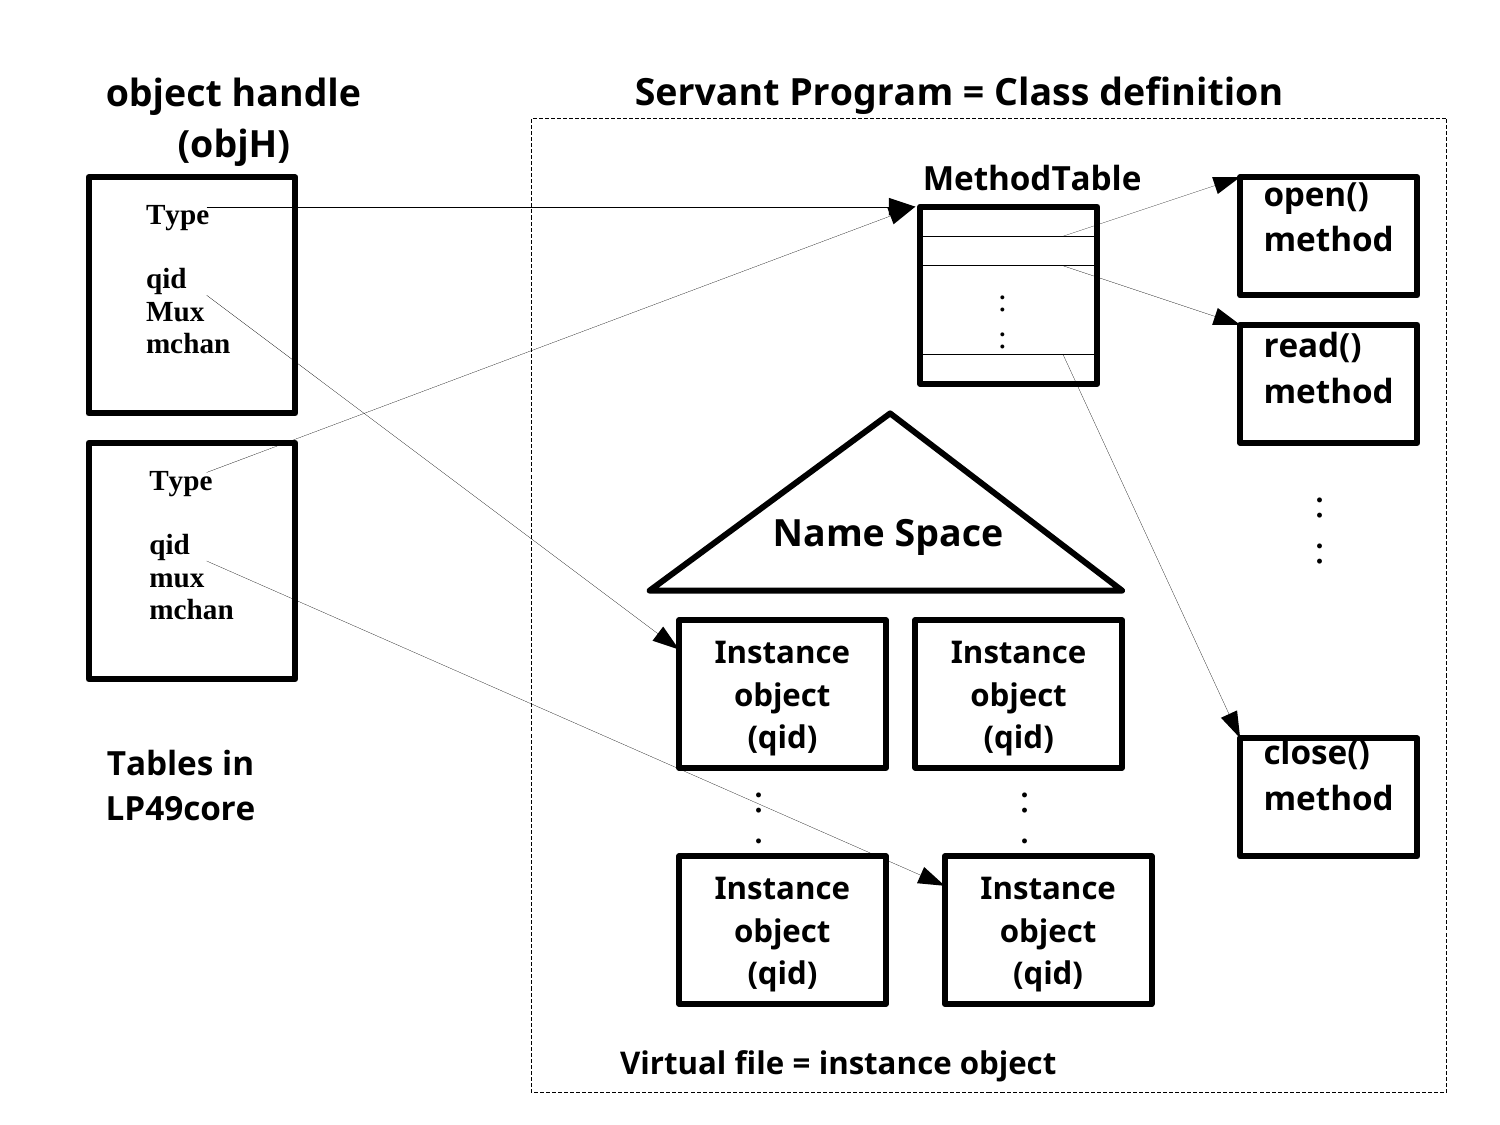

Servant Program = Class definition
object handle
(objH)
MethodTable
Type
qid
Mux
mchan
open()
method
:
:
read()
method
Name Space
Type
qid
mux
mchan
:
:
Instance
object
(qid)
Instance
object
(qid)
Tables in
LP49core
close()
method
:
:
:
:
Instance
object
(qid)
Instance
object
(qid)
Virtual file = instance object